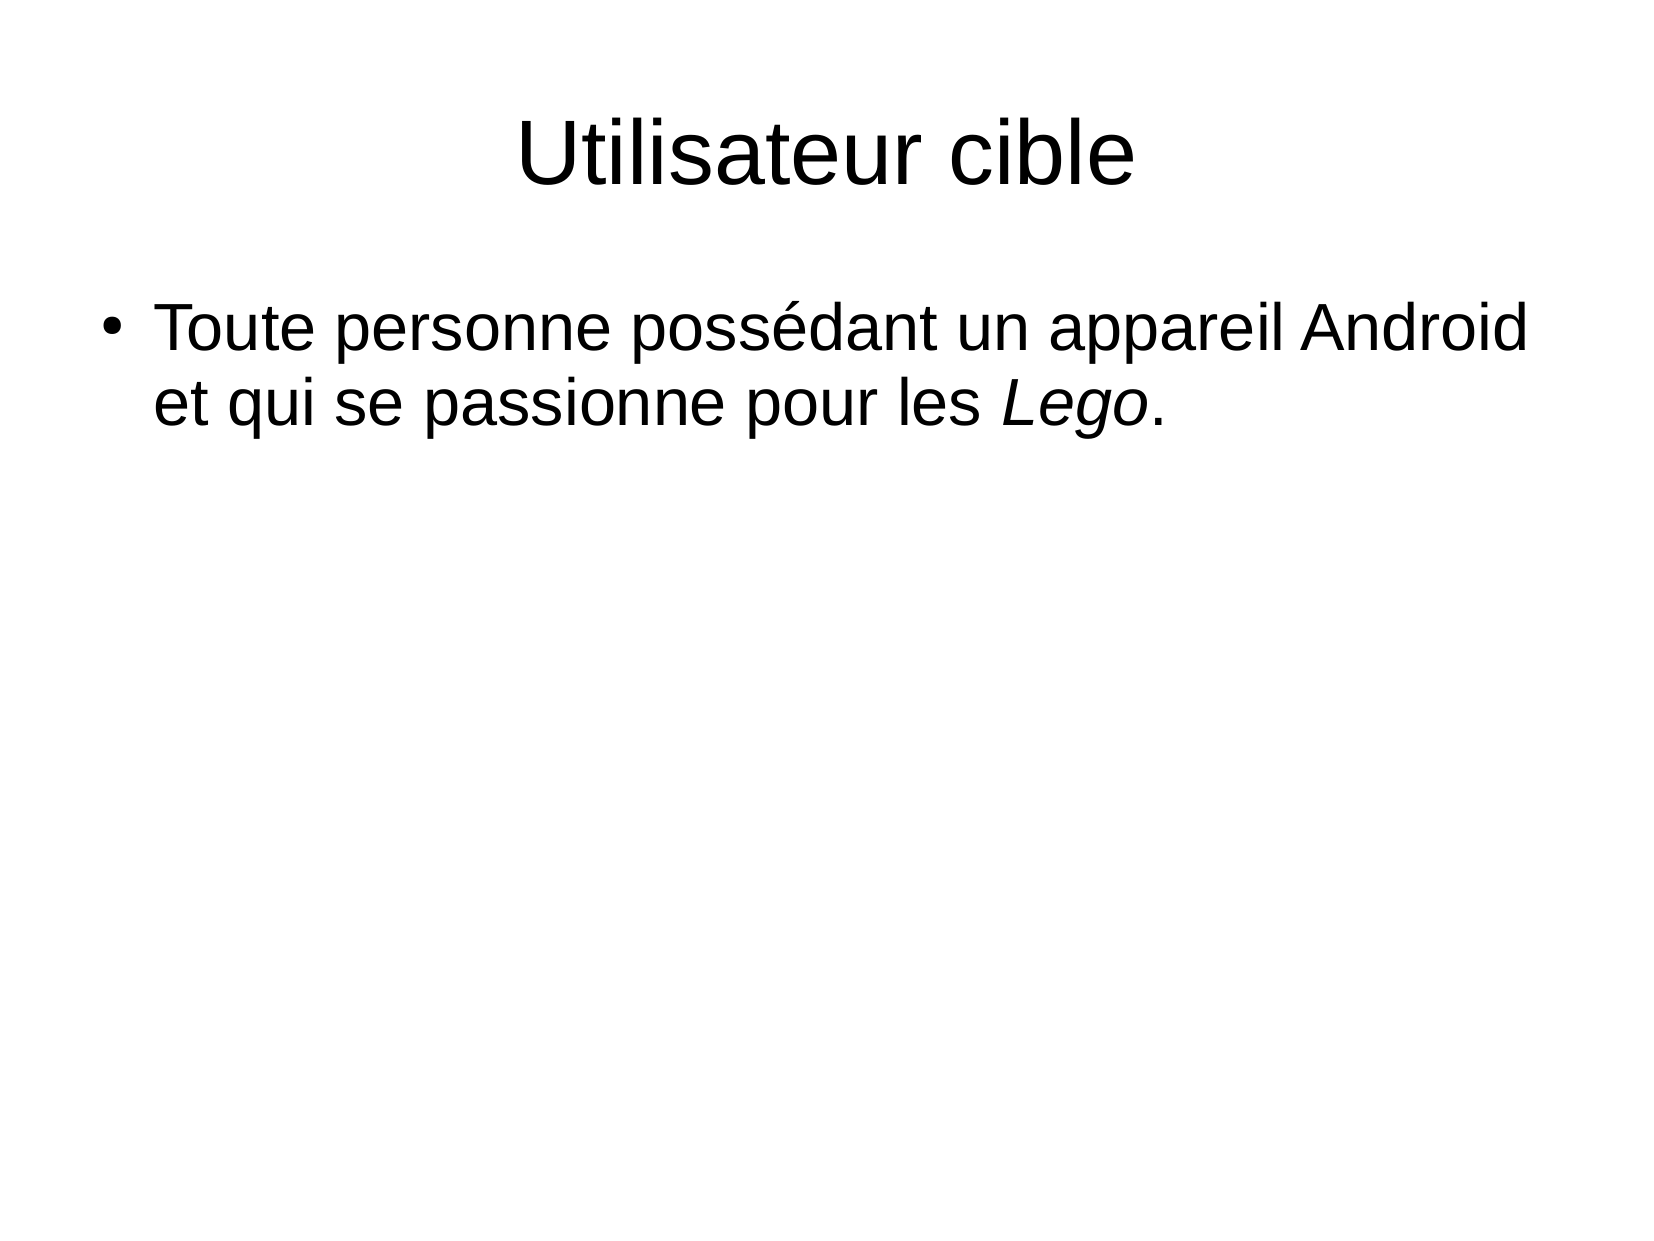

# Utilisateur cible
Toute personne possédant un appareil Android et qui se passionne pour les Lego.